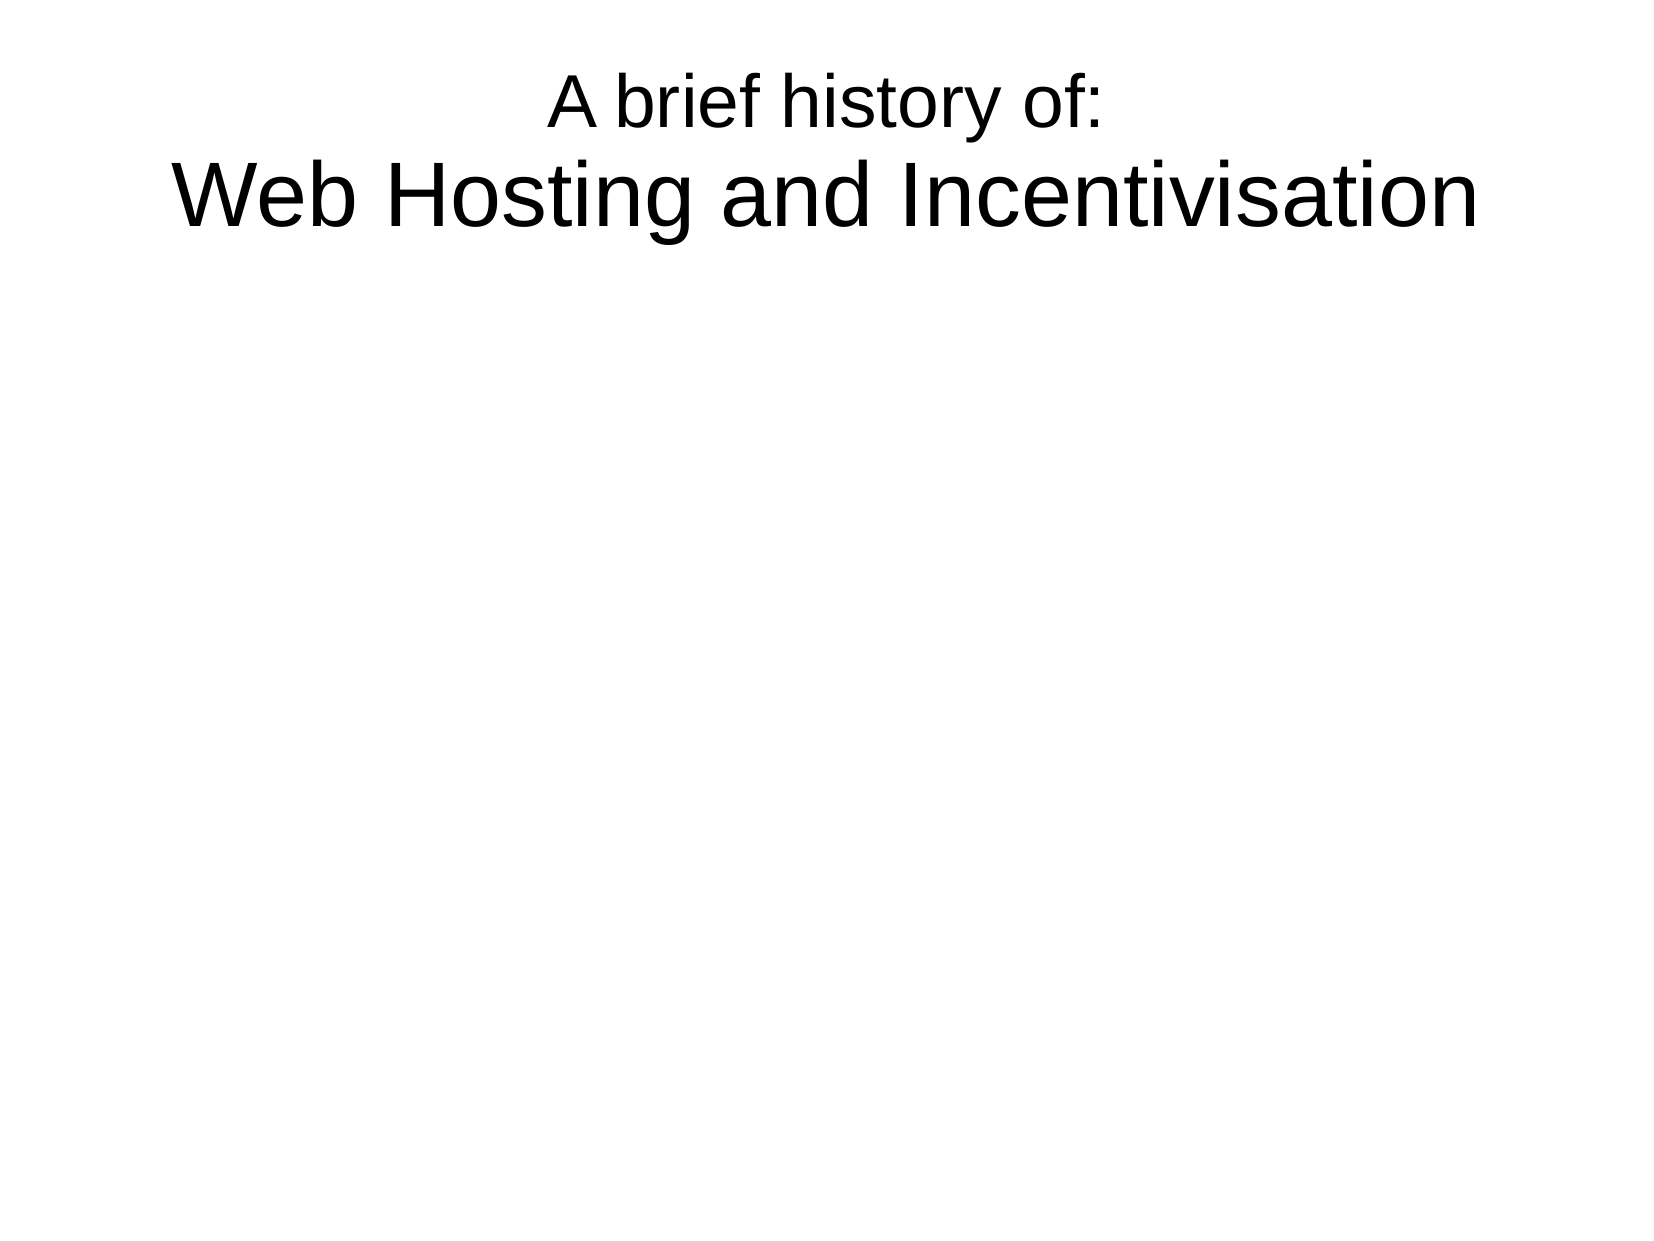

# A brief history of: Web Hosting and Incentivisation